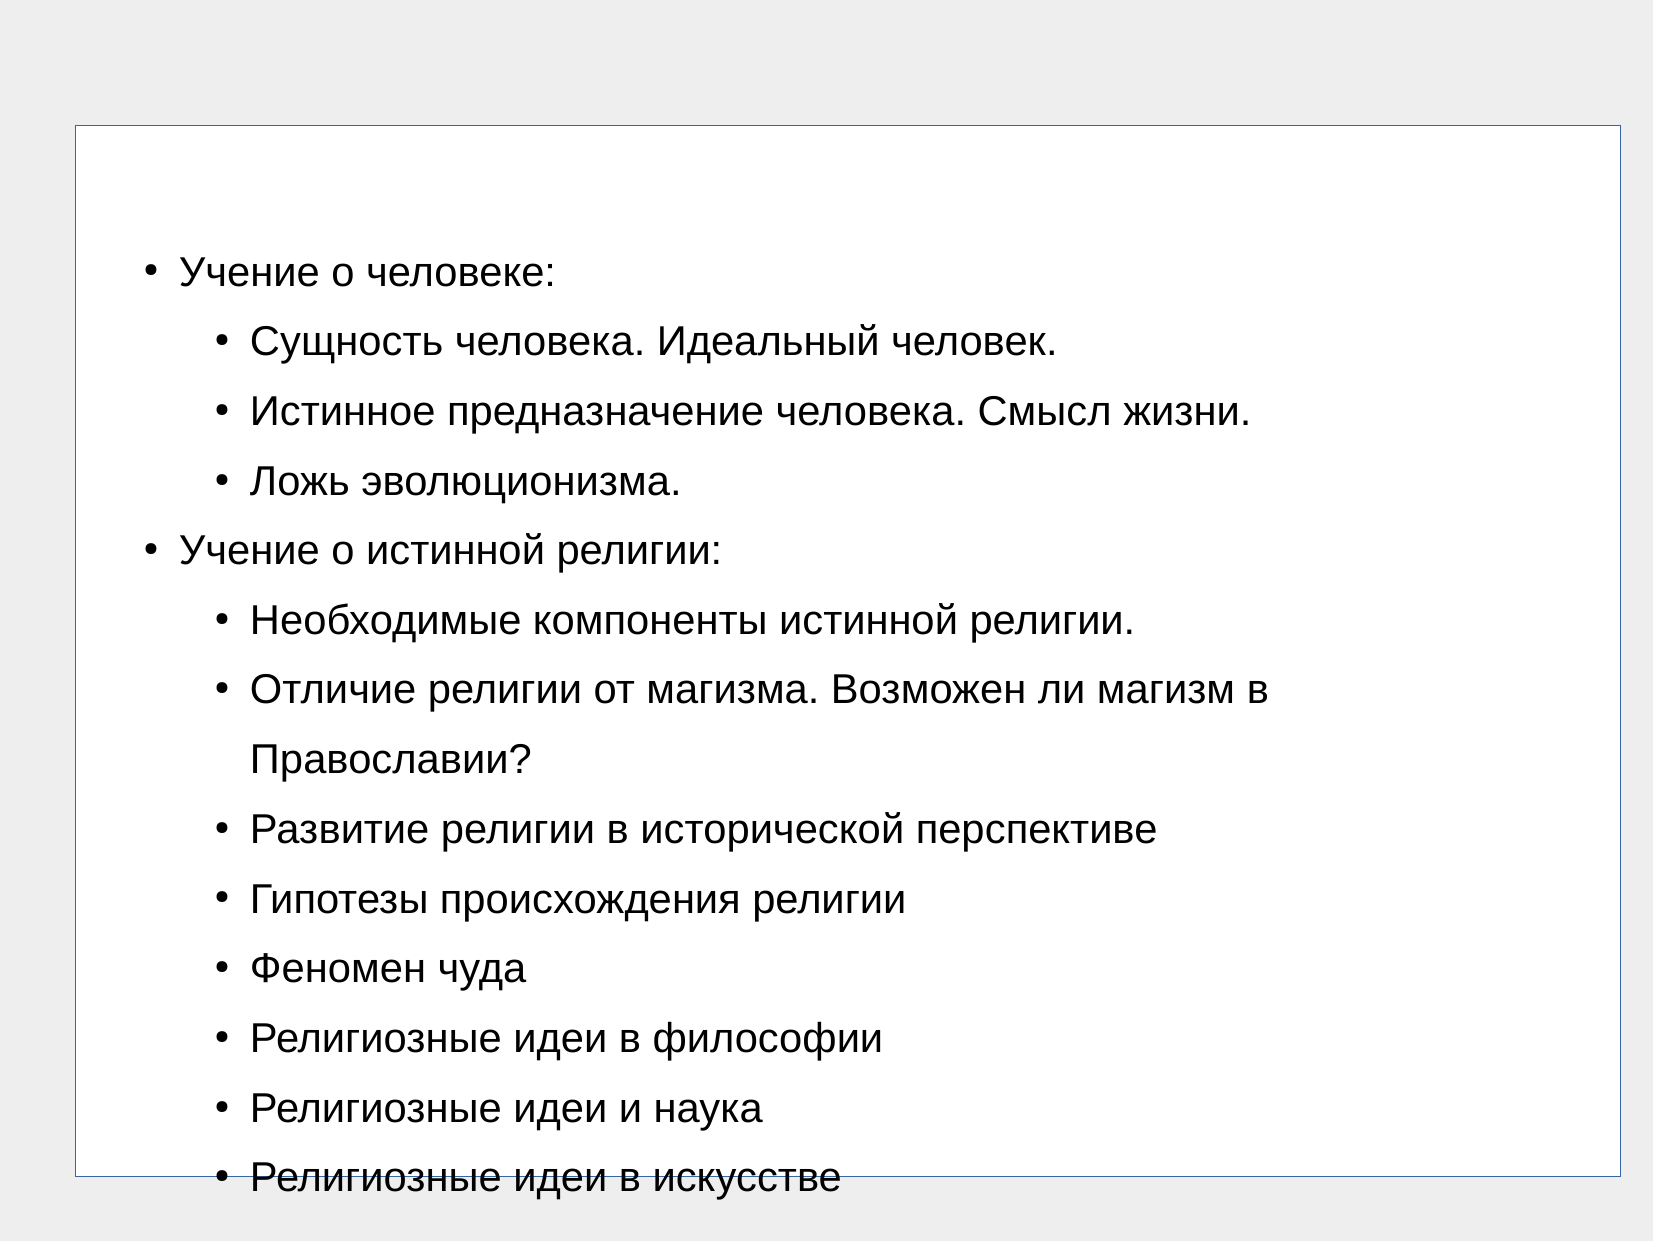

# Учение о человеке:
Сущность человека. Идеальный человек.
Истинное предназначение человека. Смысл жизни.
Ложь эволюционизма.
Учение о истинной религии:
Необходимые компоненты истинной религии.
Отличие религии от магизма. Возможен ли магизм в Православии?
Развитие религии в исторической перспективе
Гипотезы происхождения религии
Феномен чуда
Религиозные идеи в философии
Религиозные идеи и наука
Религиозные идеи в искусстве